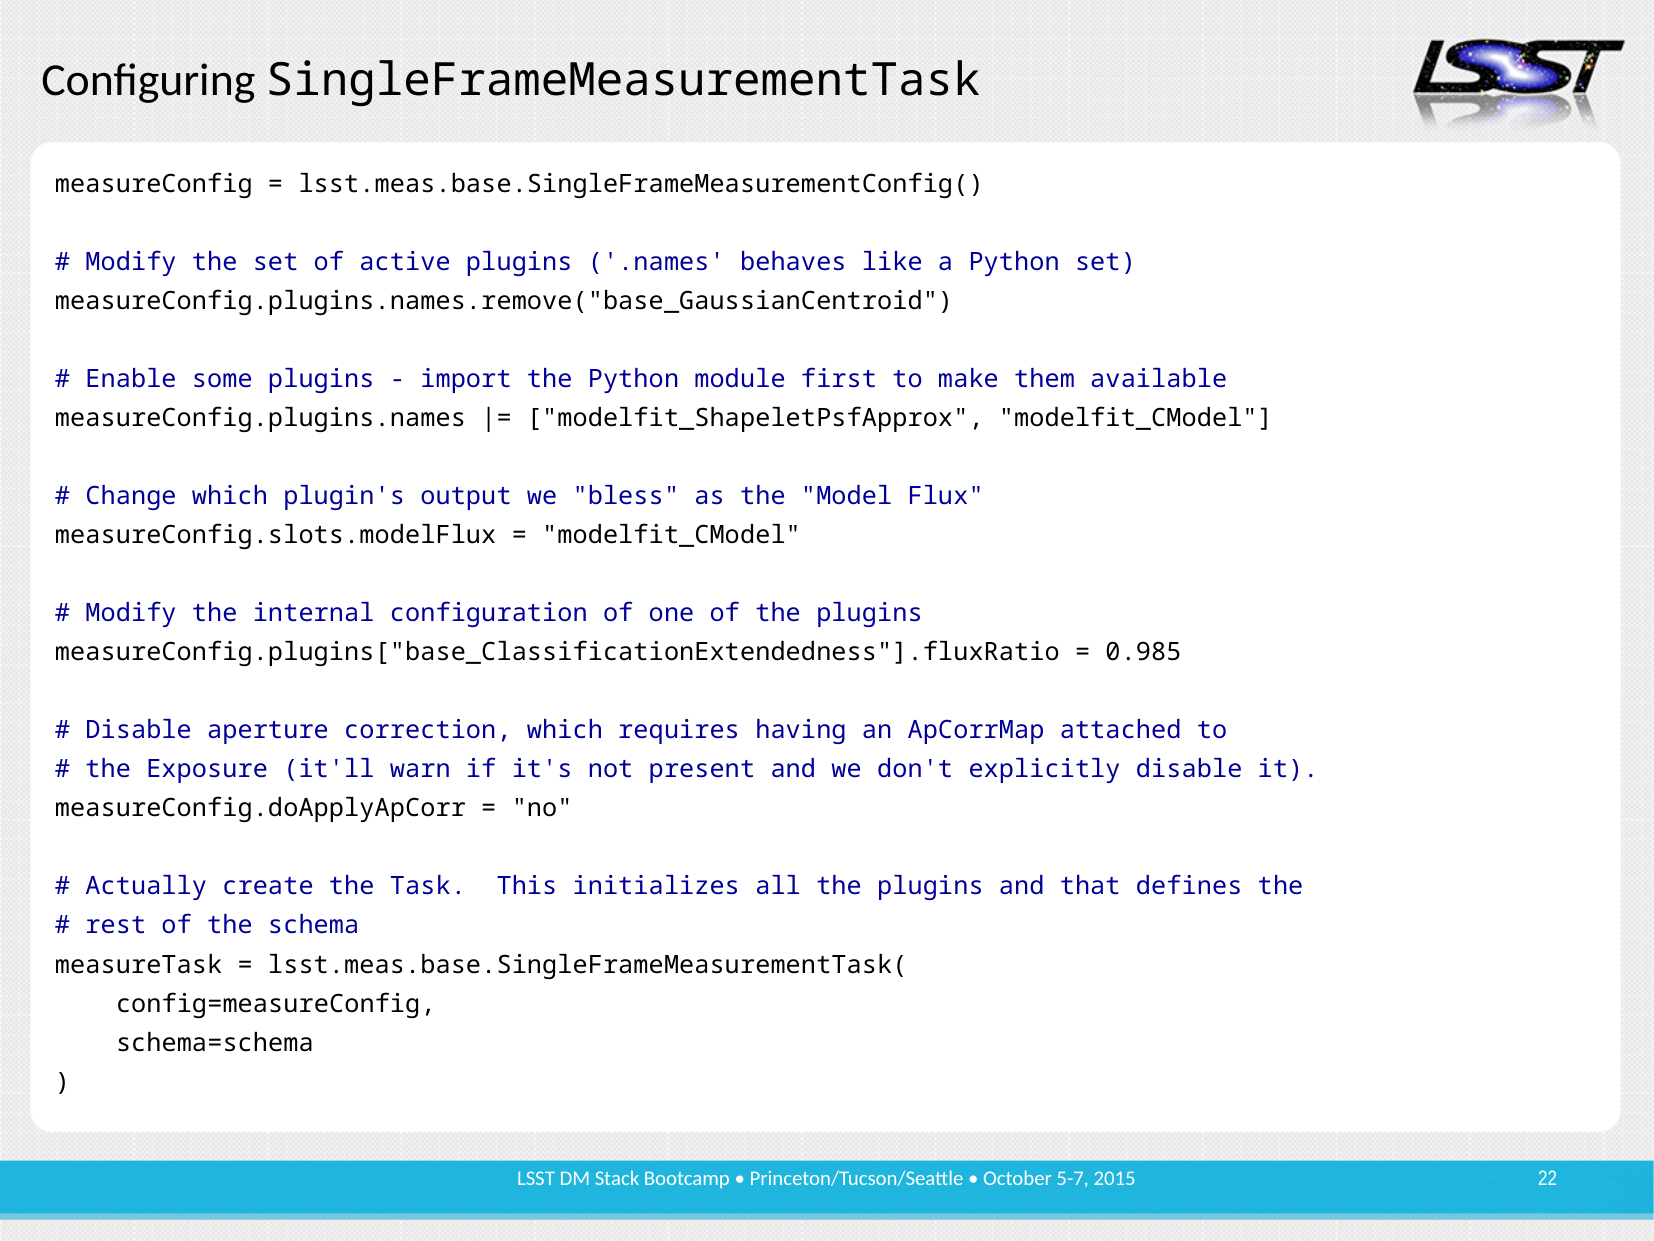

# Configuring SingleFrameMeasurementTask
measureConfig = lsst.meas.base.SingleFrameMeasurementConfig()
# Modify the set of active plugins ('.names' behaves like a Python set)
measureConfig.plugins.names.remove("base_GaussianCentroid")
# Enable some plugins - import the Python module first to make them available
measureConfig.plugins.names |= ["modelfit_ShapeletPsfApprox", "modelfit_CModel"]
# Change which plugin's output we "bless" as the "Model Flux"
measureConfig.slots.modelFlux = "modelfit_CModel"
# Modify the internal configuration of one of the plugins
measureConfig.plugins["base_ClassificationExtendedness"].fluxRatio = 0.985
# Disable aperture correction, which requires having an ApCorrMap attached to
# the Exposure (it'll warn if it's not present and we don't explicitly disable it).
measureConfig.doApplyApCorr = "no"
# Actually create the Task. This initializes all the plugins and that defines the
# rest of the schema
measureTask = lsst.meas.base.SingleFrameMeasurementTask(
 config=measureConfig,
 schema=schema
)